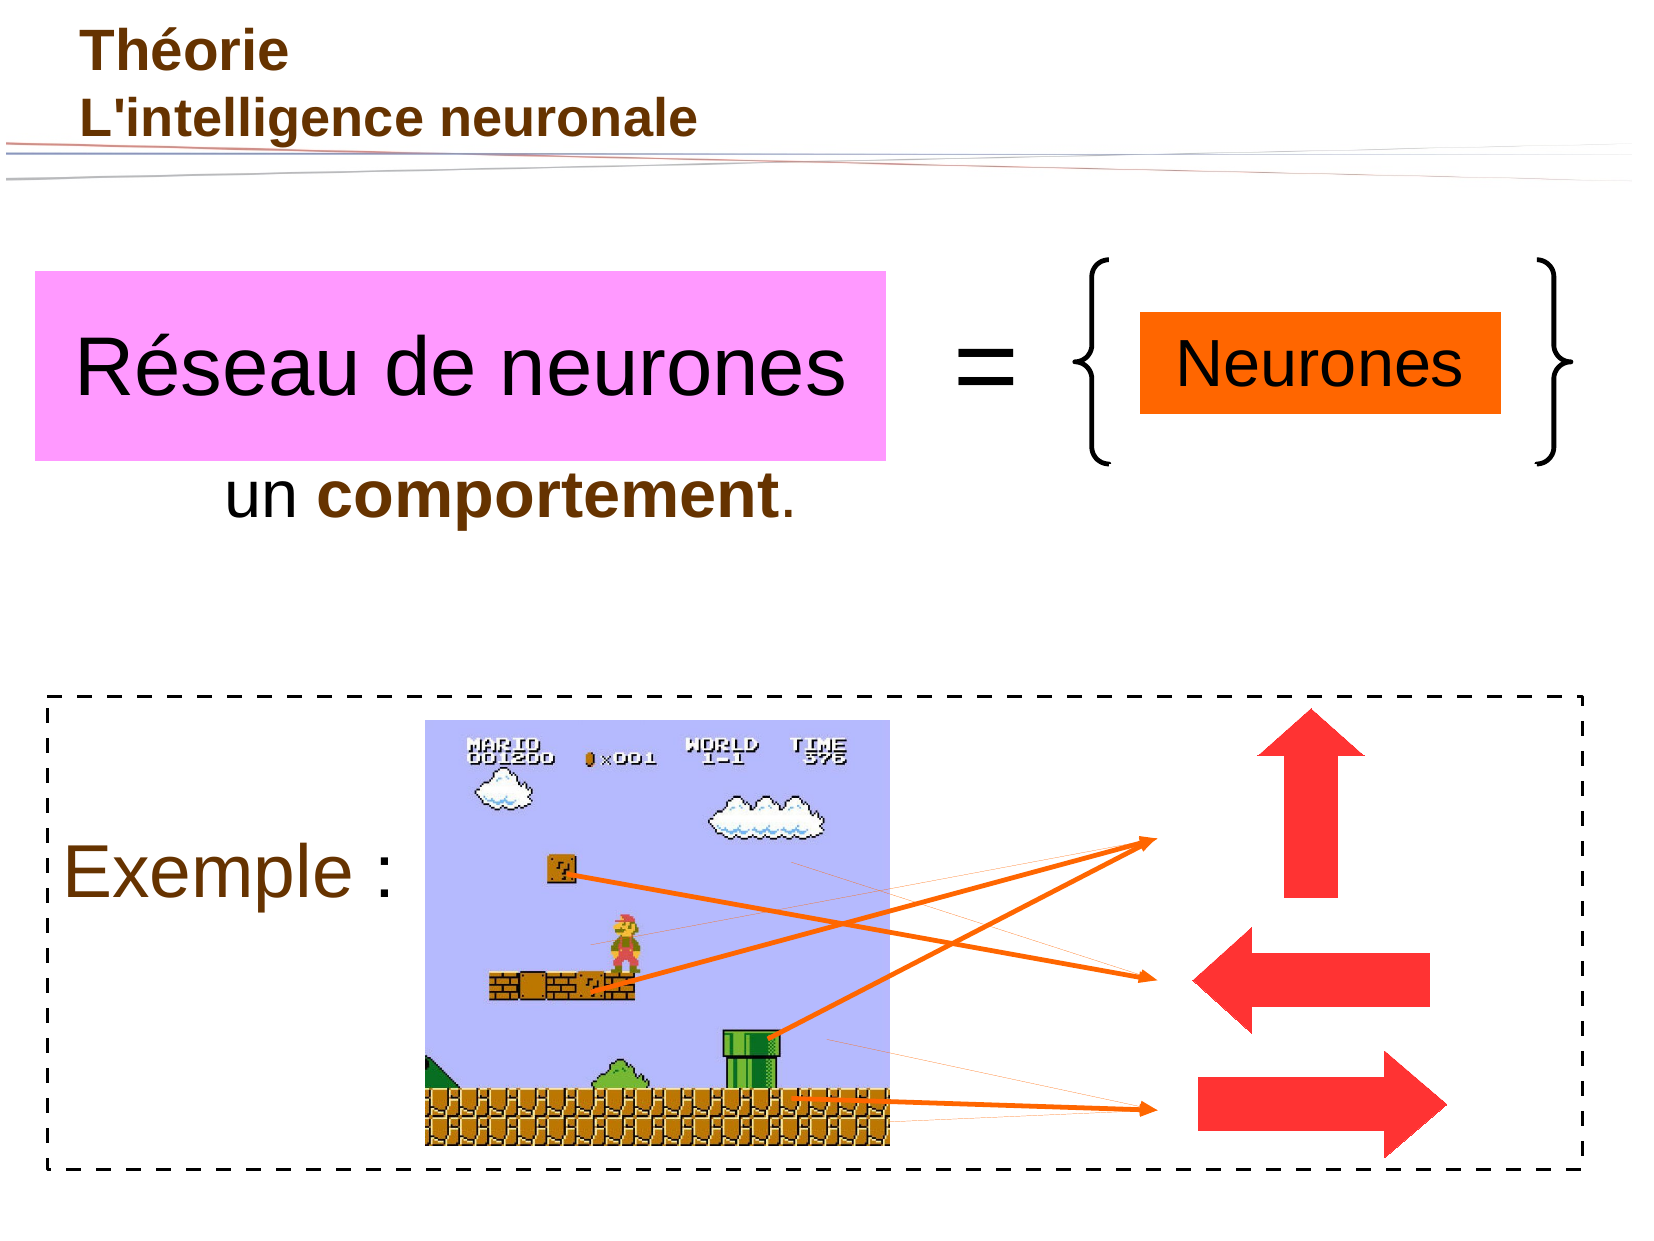

Théorie
L'intelligence neuronale
Réseau de neurones
# Le réseau de neurones modélise un comportement.
=
Neurones
Exemple :